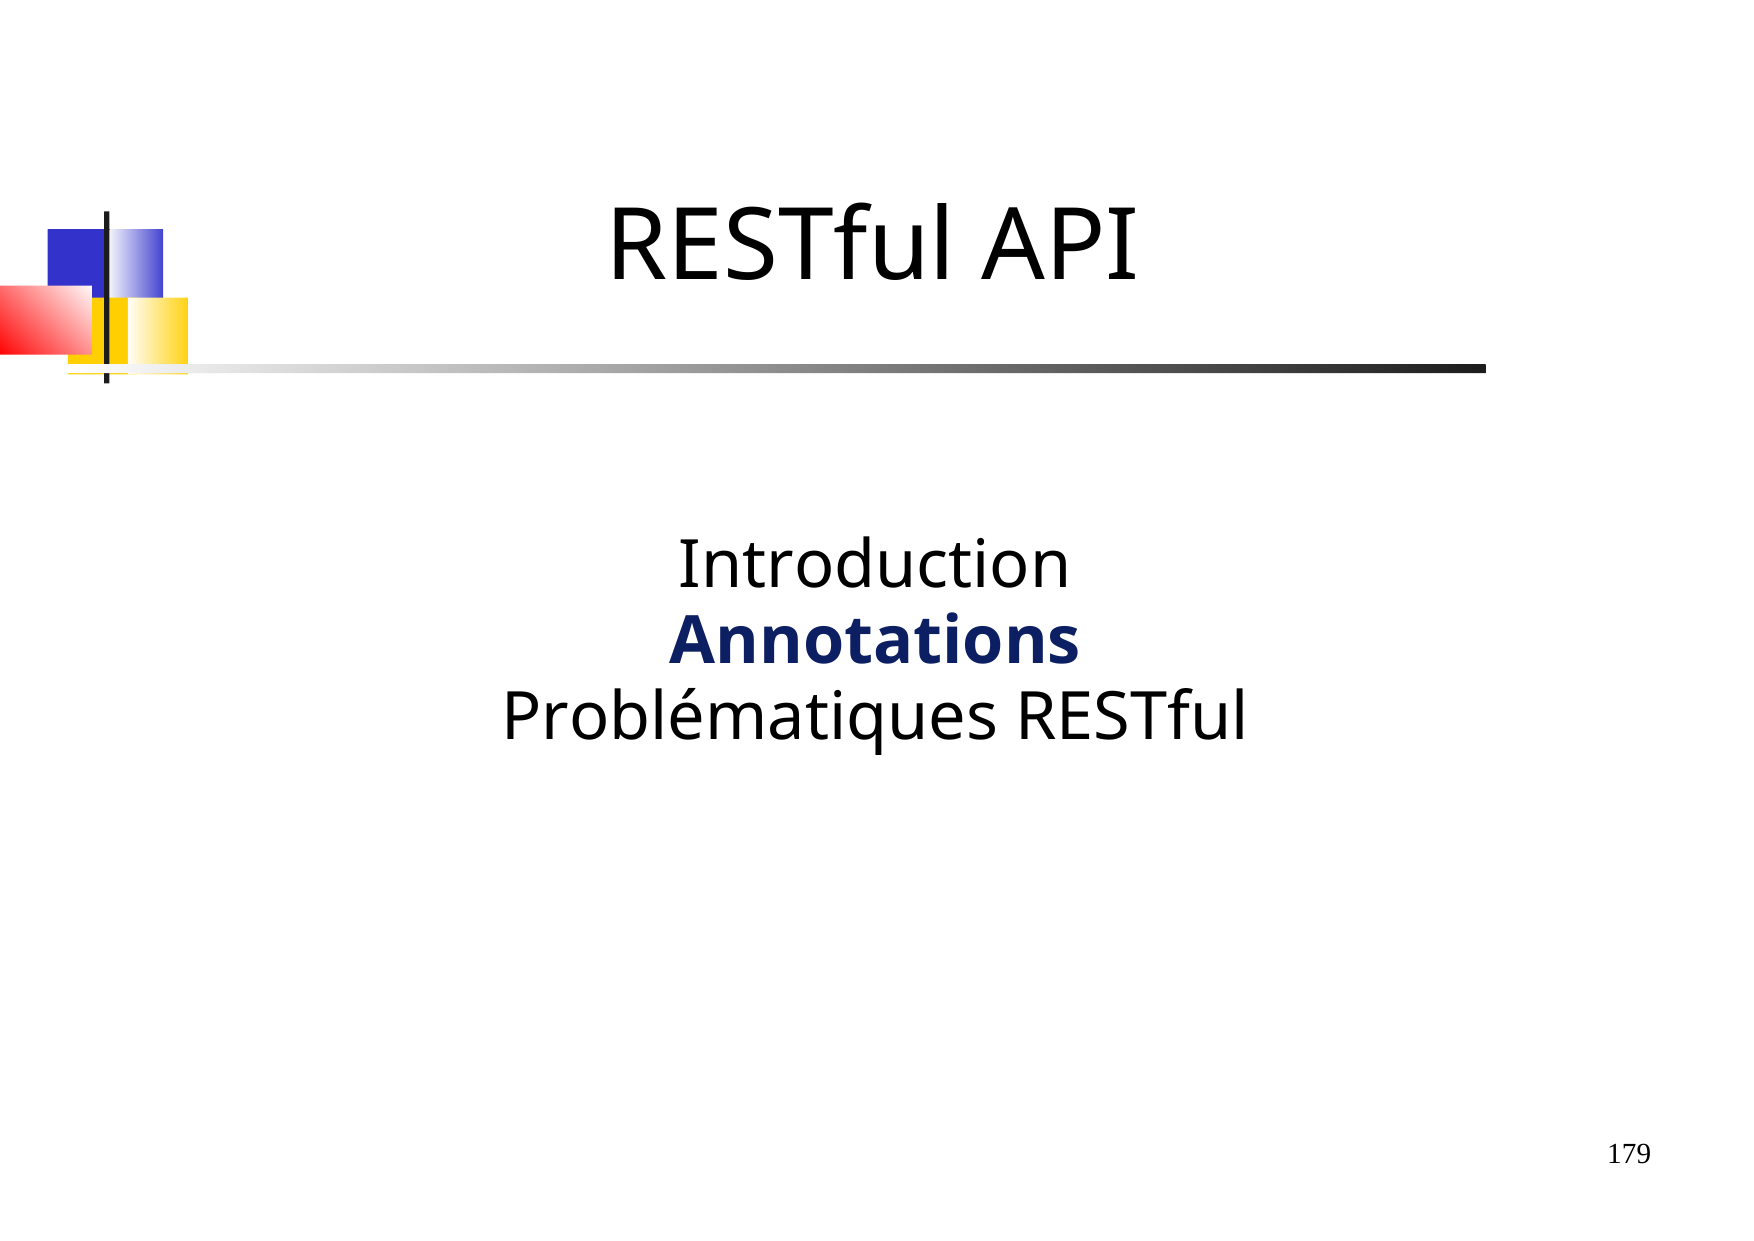

# RESTful API
Introduction
Annotations
Problématiques RESTful